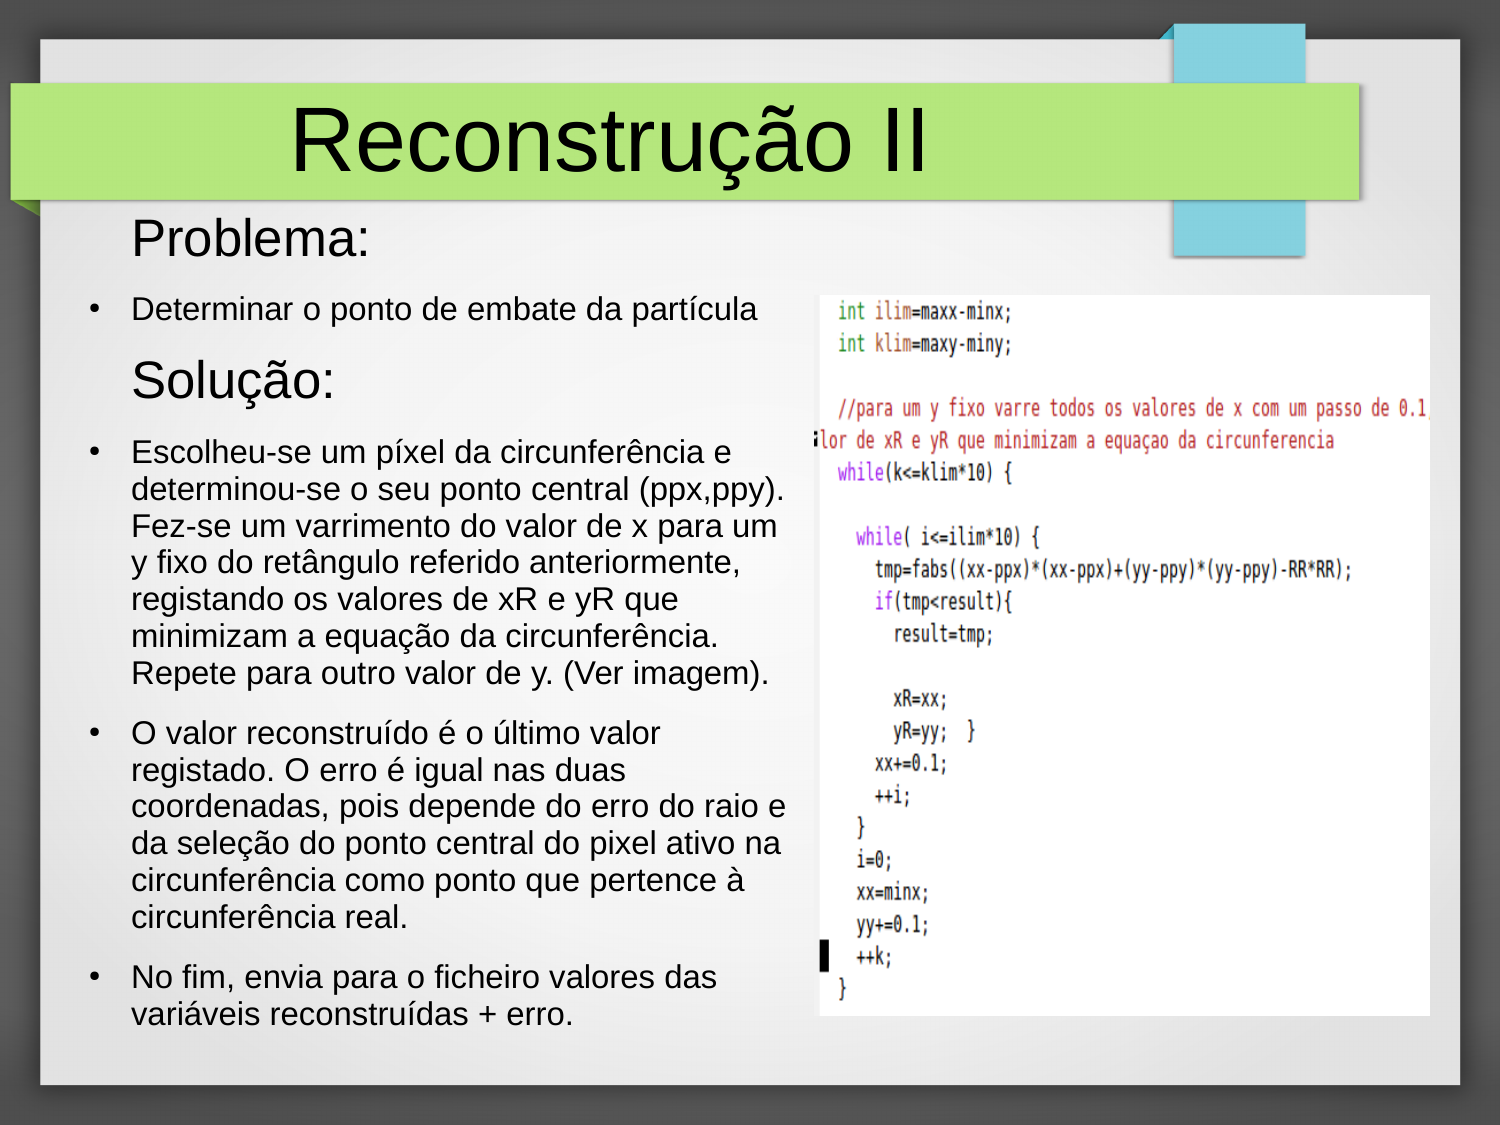

# Reconstrução II
Problema:
Determinar o ponto de embate da partícula
Solução:
Escolheu-se um píxel da circunferência e determinou-se o seu ponto central (ppx,ppy). Fez-se um varrimento do valor de x para um y fixo do retângulo referido anteriormente, registando os valores de xR e yR que minimizam a equação da circunferência. Repete para outro valor de y. (Ver imagem).
O valor reconstruído é o último valor registado. O erro é igual nas duas coordenadas, pois depende do erro do raio e da seleção do ponto central do pixel ativo na circunferência como ponto que pertence à circunferência real.
No fim, envia para o ficheiro valores das variáveis reconstruídas + erro.